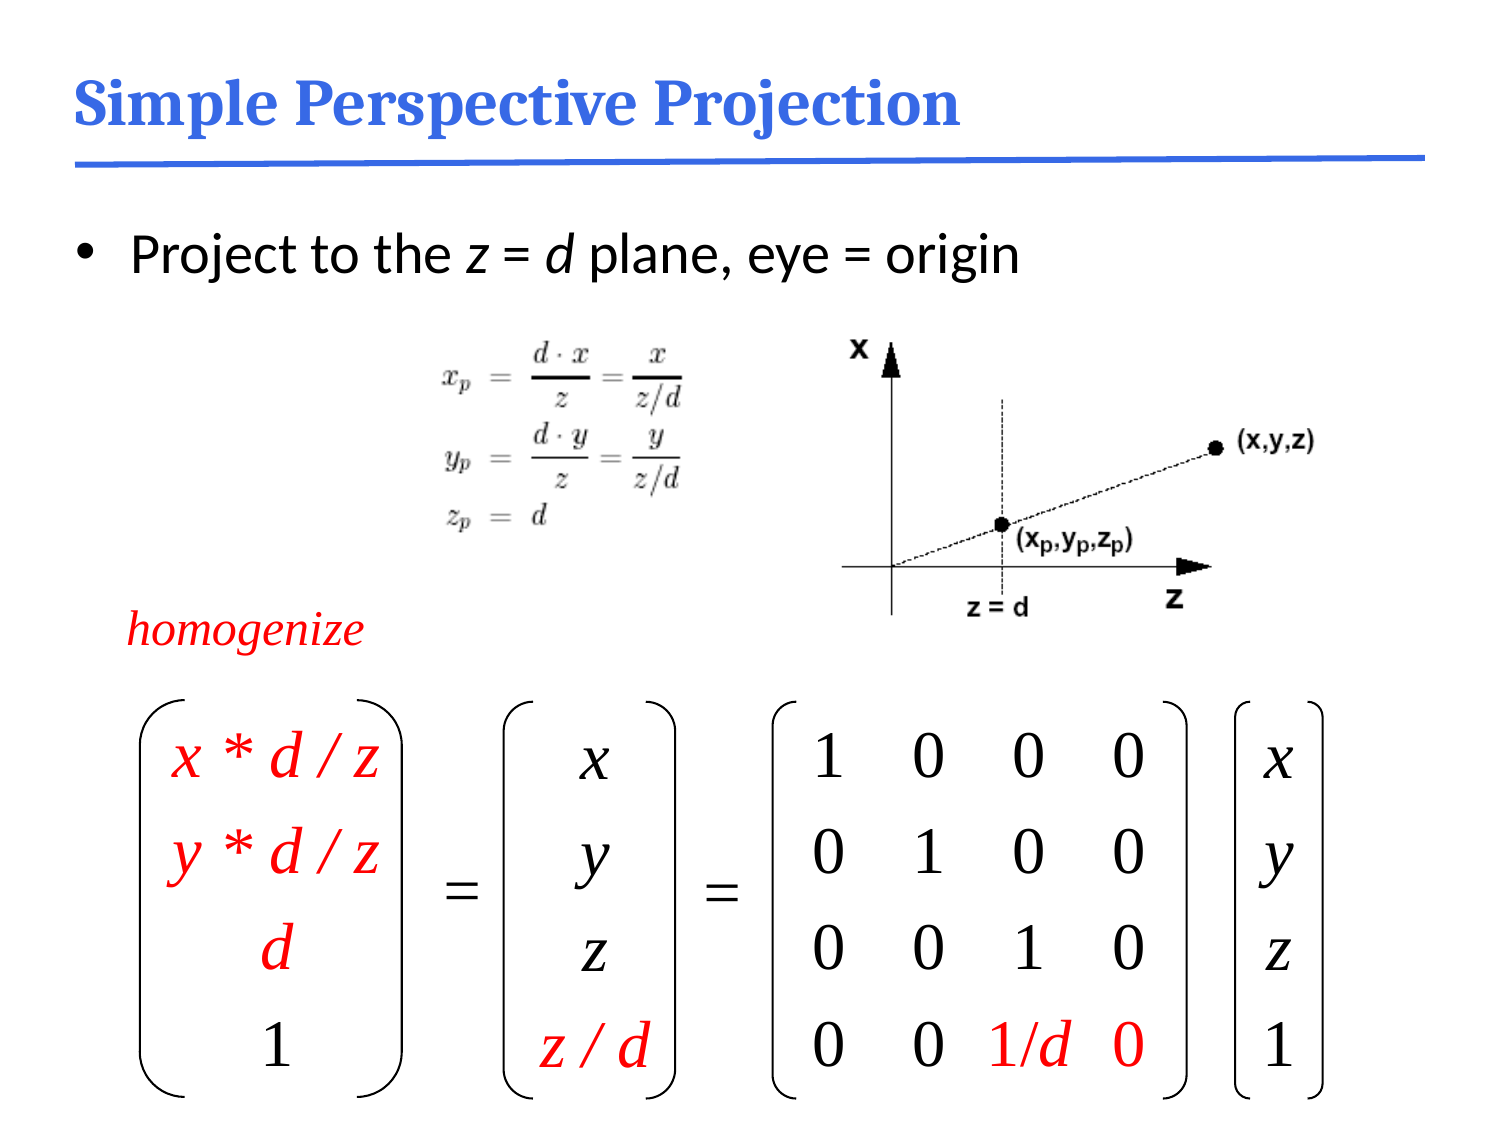

# Simple Perspective Projection
Project to the z = d plane, eye = origin
homogenize
x * d / z
y * d / z
d
1
1
0
0
0
0
1
0
0
0
0
1
1/d
0
0
0
0
x
y
z
1
x
y
z
z / d
=
=